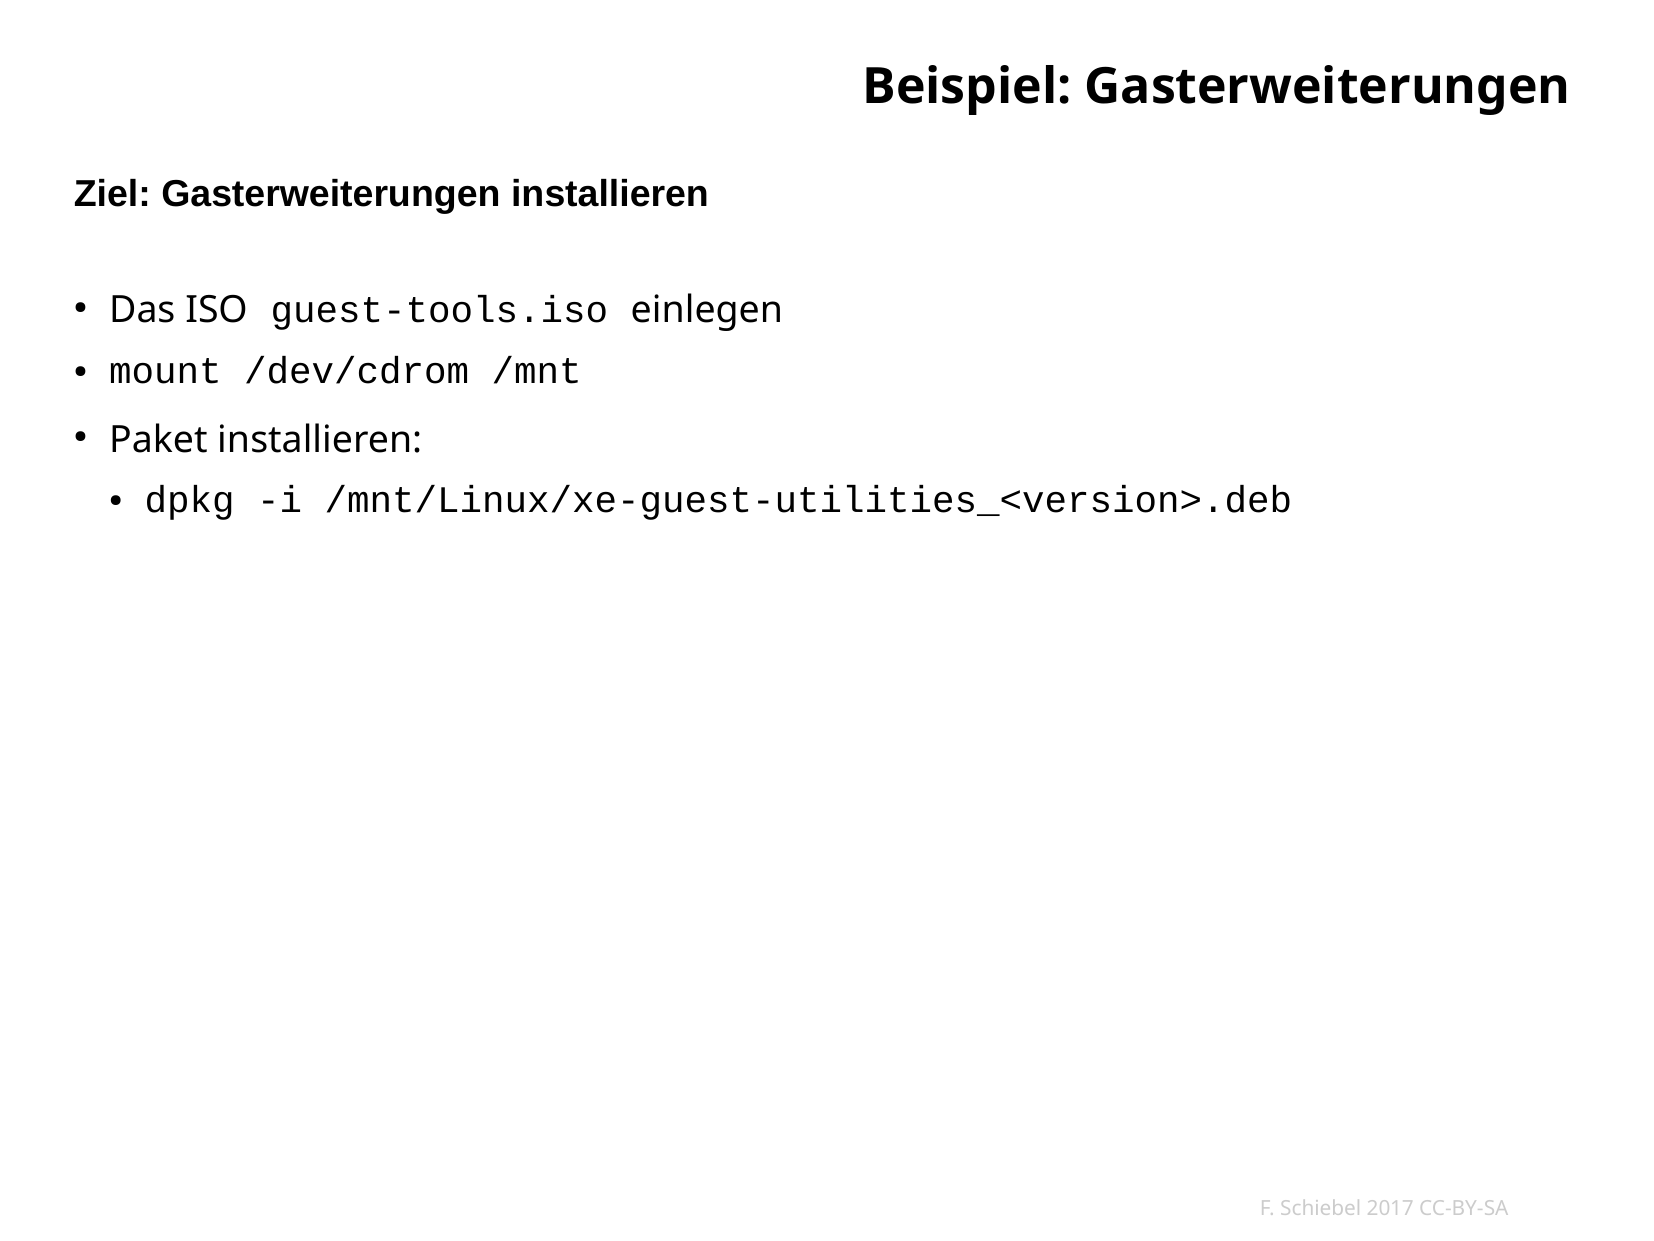

# Beispiel: Gasterweiterungen
Ziel: Gasterweiterungen installieren
Das ISO guest-tools.iso einlegen
mount /dev/cdrom /mnt
Paket installieren:
dpkg -i /mnt/Linux/xe-guest-utilities_<version>.deb